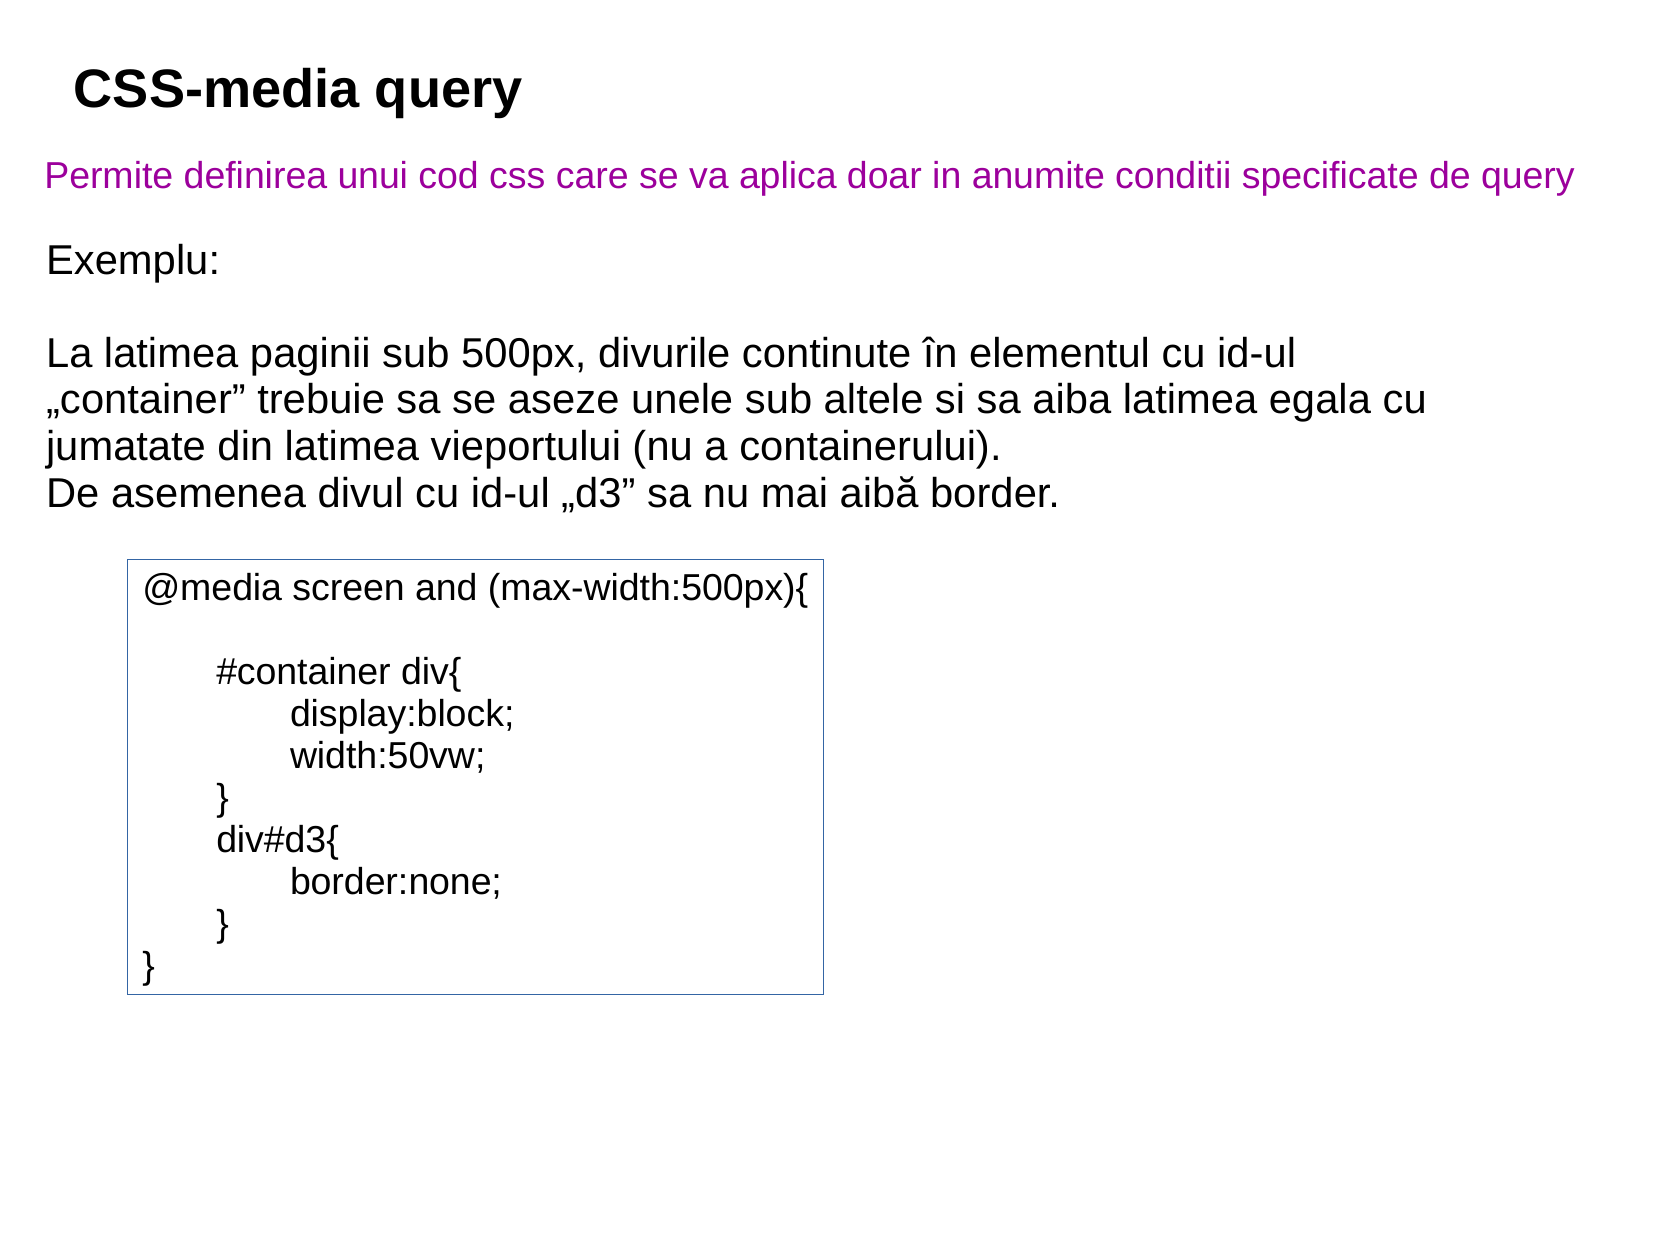

CSS-media query
Permite definirea unui cod css care se va aplica doar in anumite conditii specificate de query
Exemplu:
La latimea paginii sub 500px, divurile continute în elementul cu id-ul „container” trebuie sa se aseze unele sub altele si sa aiba latimea egala cu jumatate din latimea vieportului (nu a containerului).
De asemenea divul cu id-ul „d3” sa nu mai aibă border.
@media screen and (max-width:500px){
	#container div{
		display:block;
		width:50vw;
	}
	div#d3{
		border:none;
	}
}